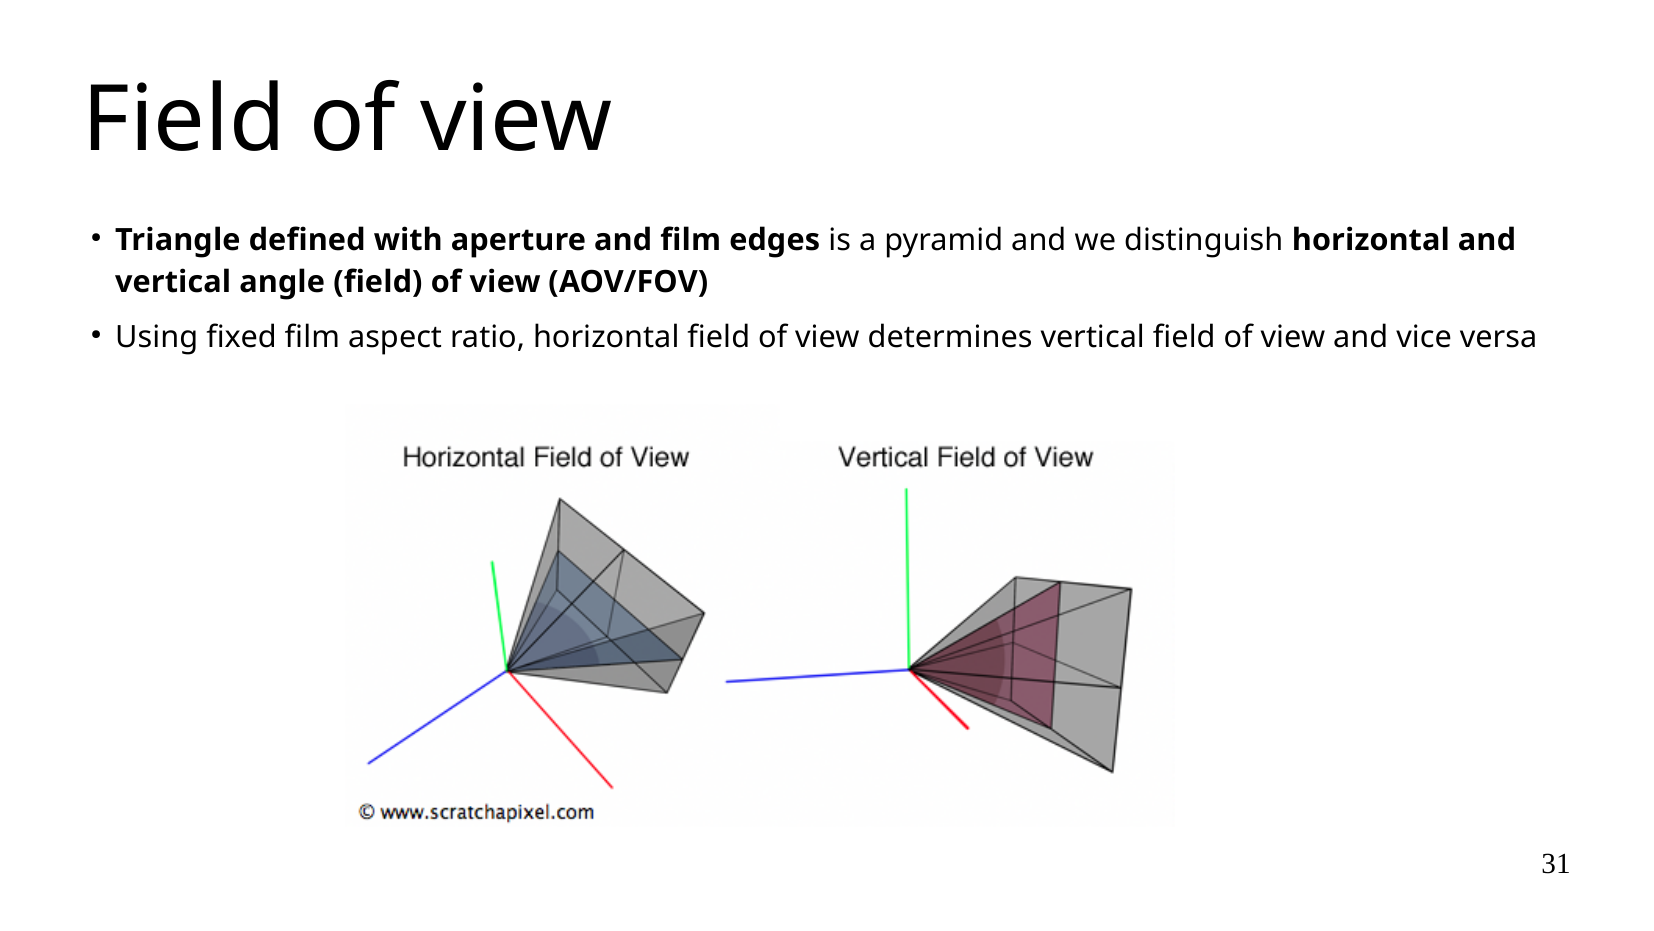

# Field of view
Triangle defined with aperture and film edges is a pyramid and we distinguish horizontal and vertical angle (field) of view (AOV/FOV)
Using fixed film aspect ratio, horizontal field of view determines vertical field of view and vice versa
31